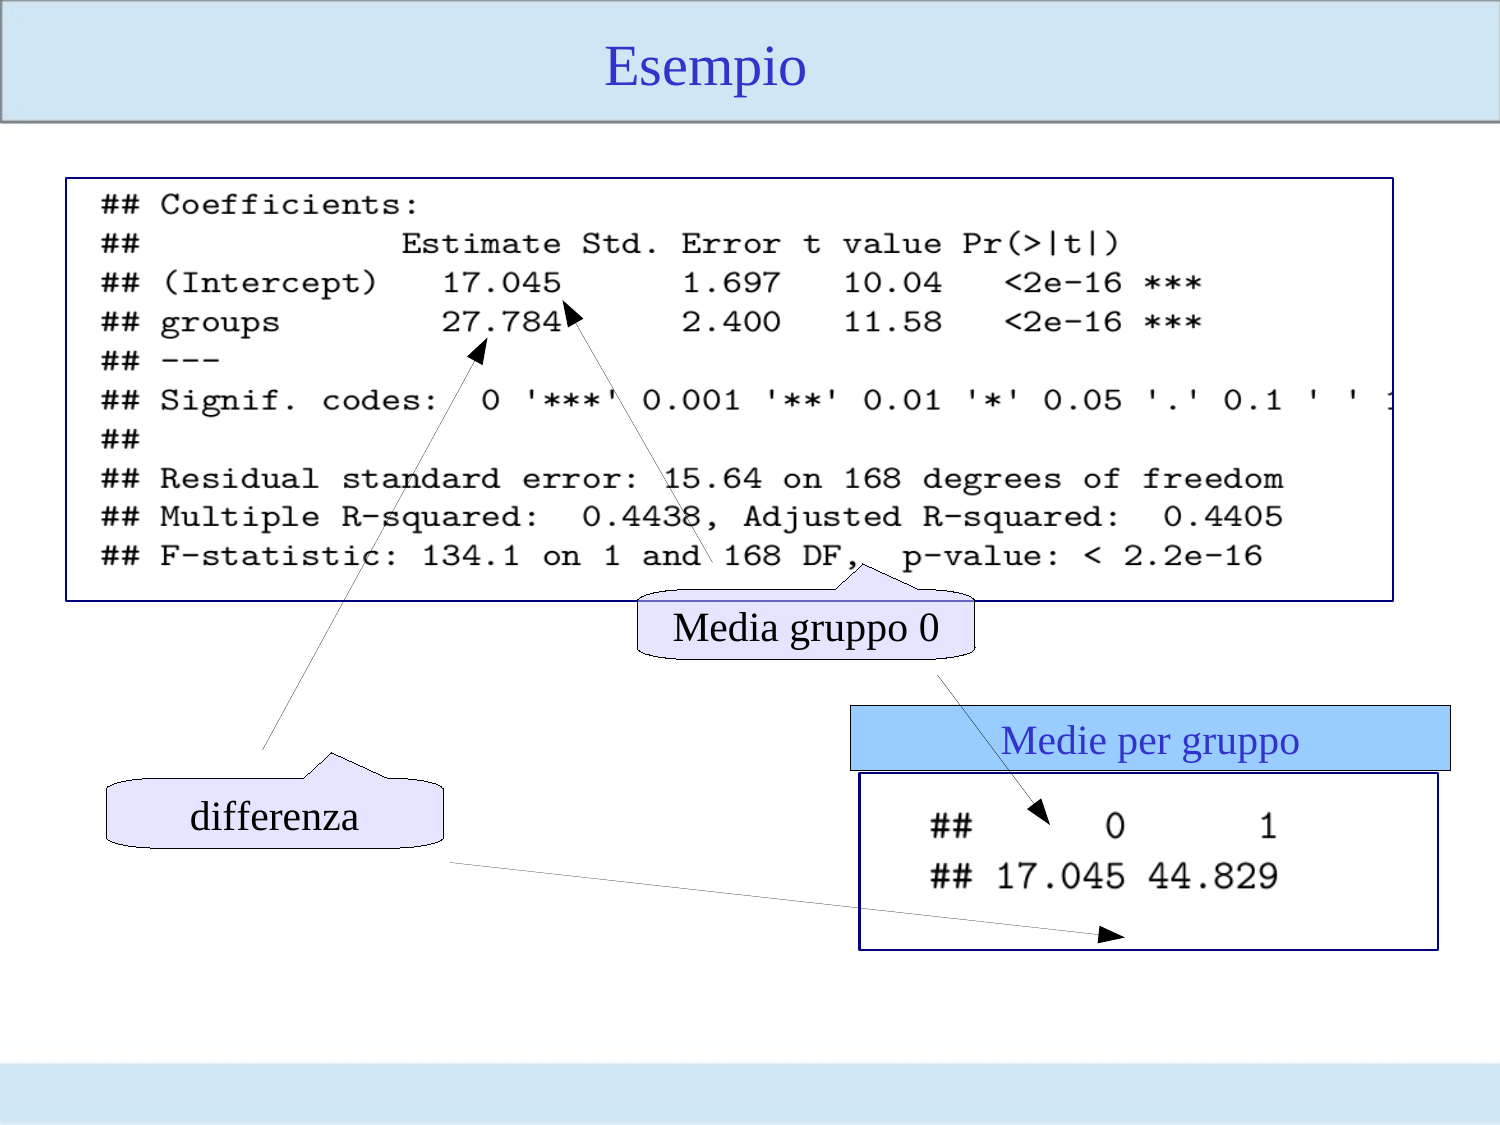

# Esempio
Media gruppo 0
Medie per gruppo
differenza